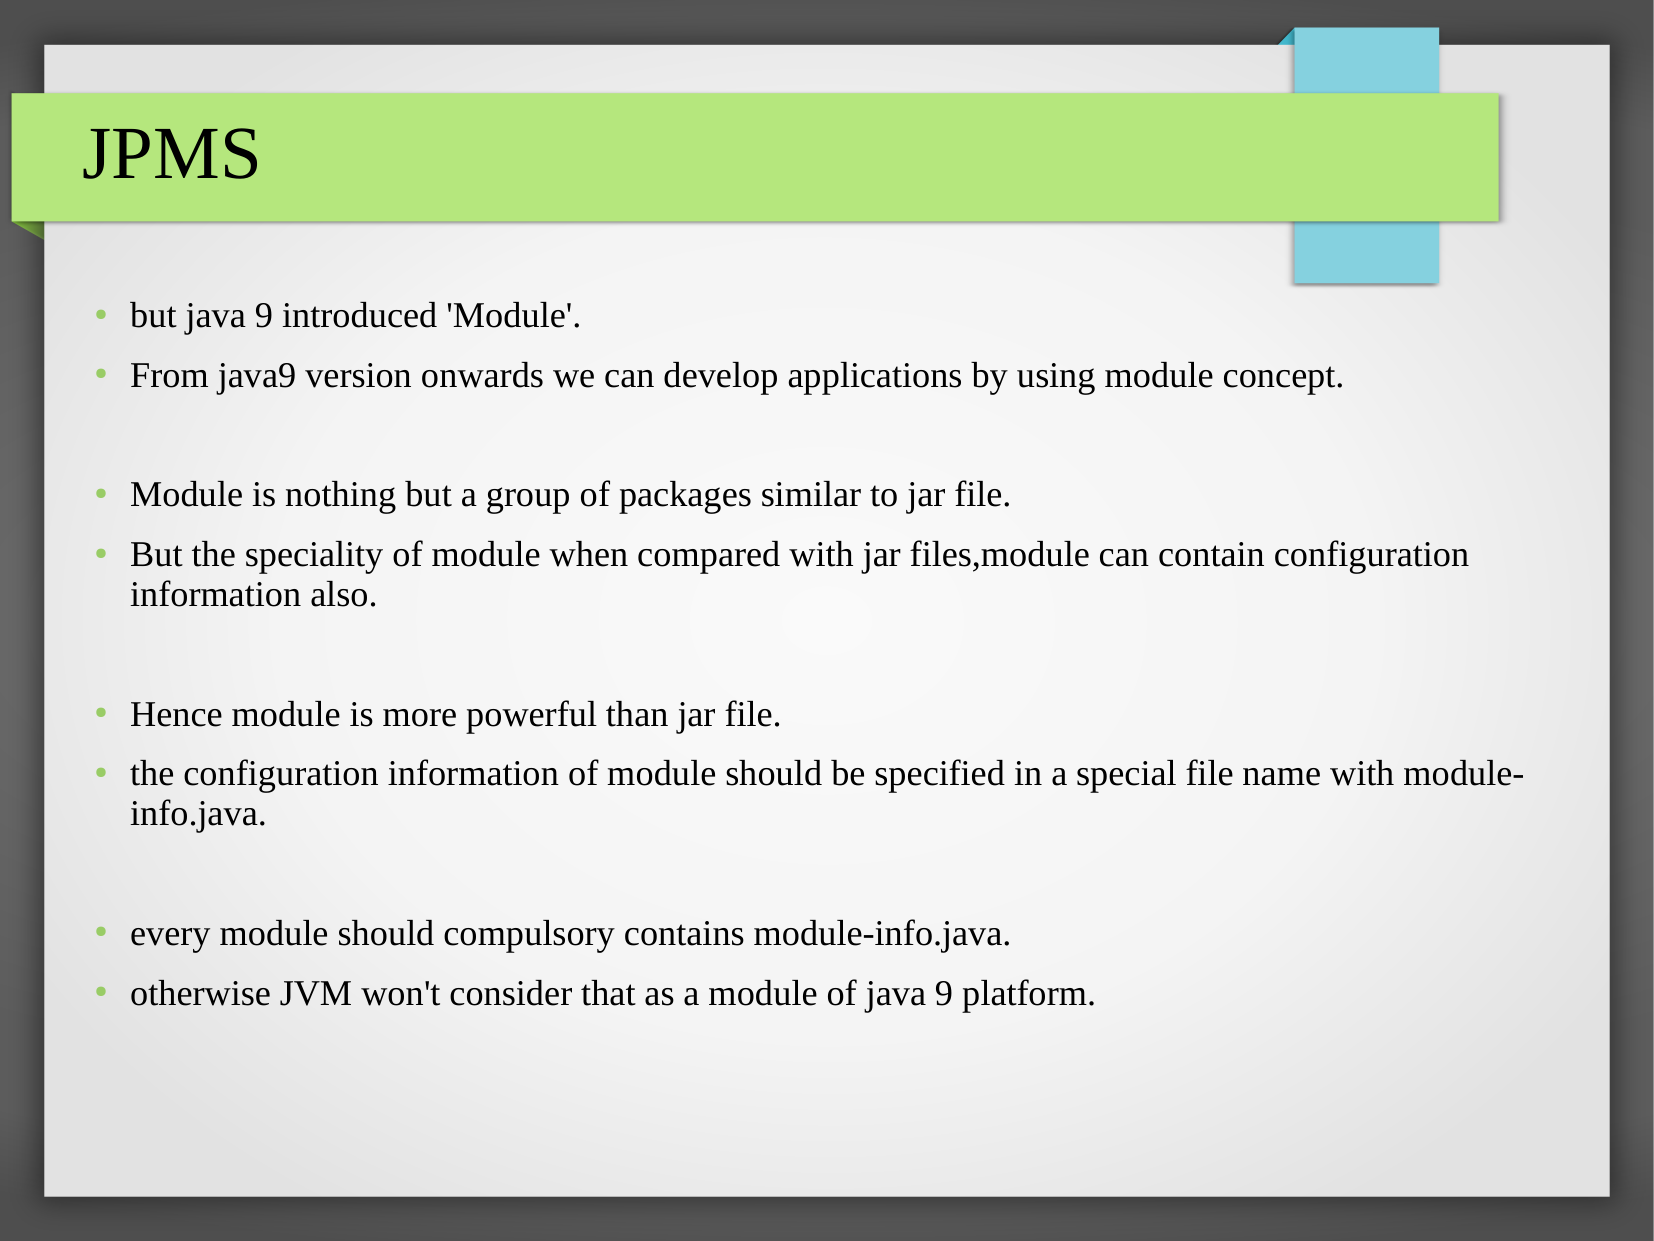

# JPMS
but java 9 introduced 'Module'.
From java9 version onwards we can develop applications by using module concept.
Module is nothing but a group of packages similar to jar file.
But the speciality of module when compared with jar files,module can contain configuration information also.
Hence module is more powerful than jar file.
the configuration information of module should be specified in a special file name with module-info.java.
every module should compulsory contains module-info.java.
otherwise JVM won't consider that as a module of java 9 platform.